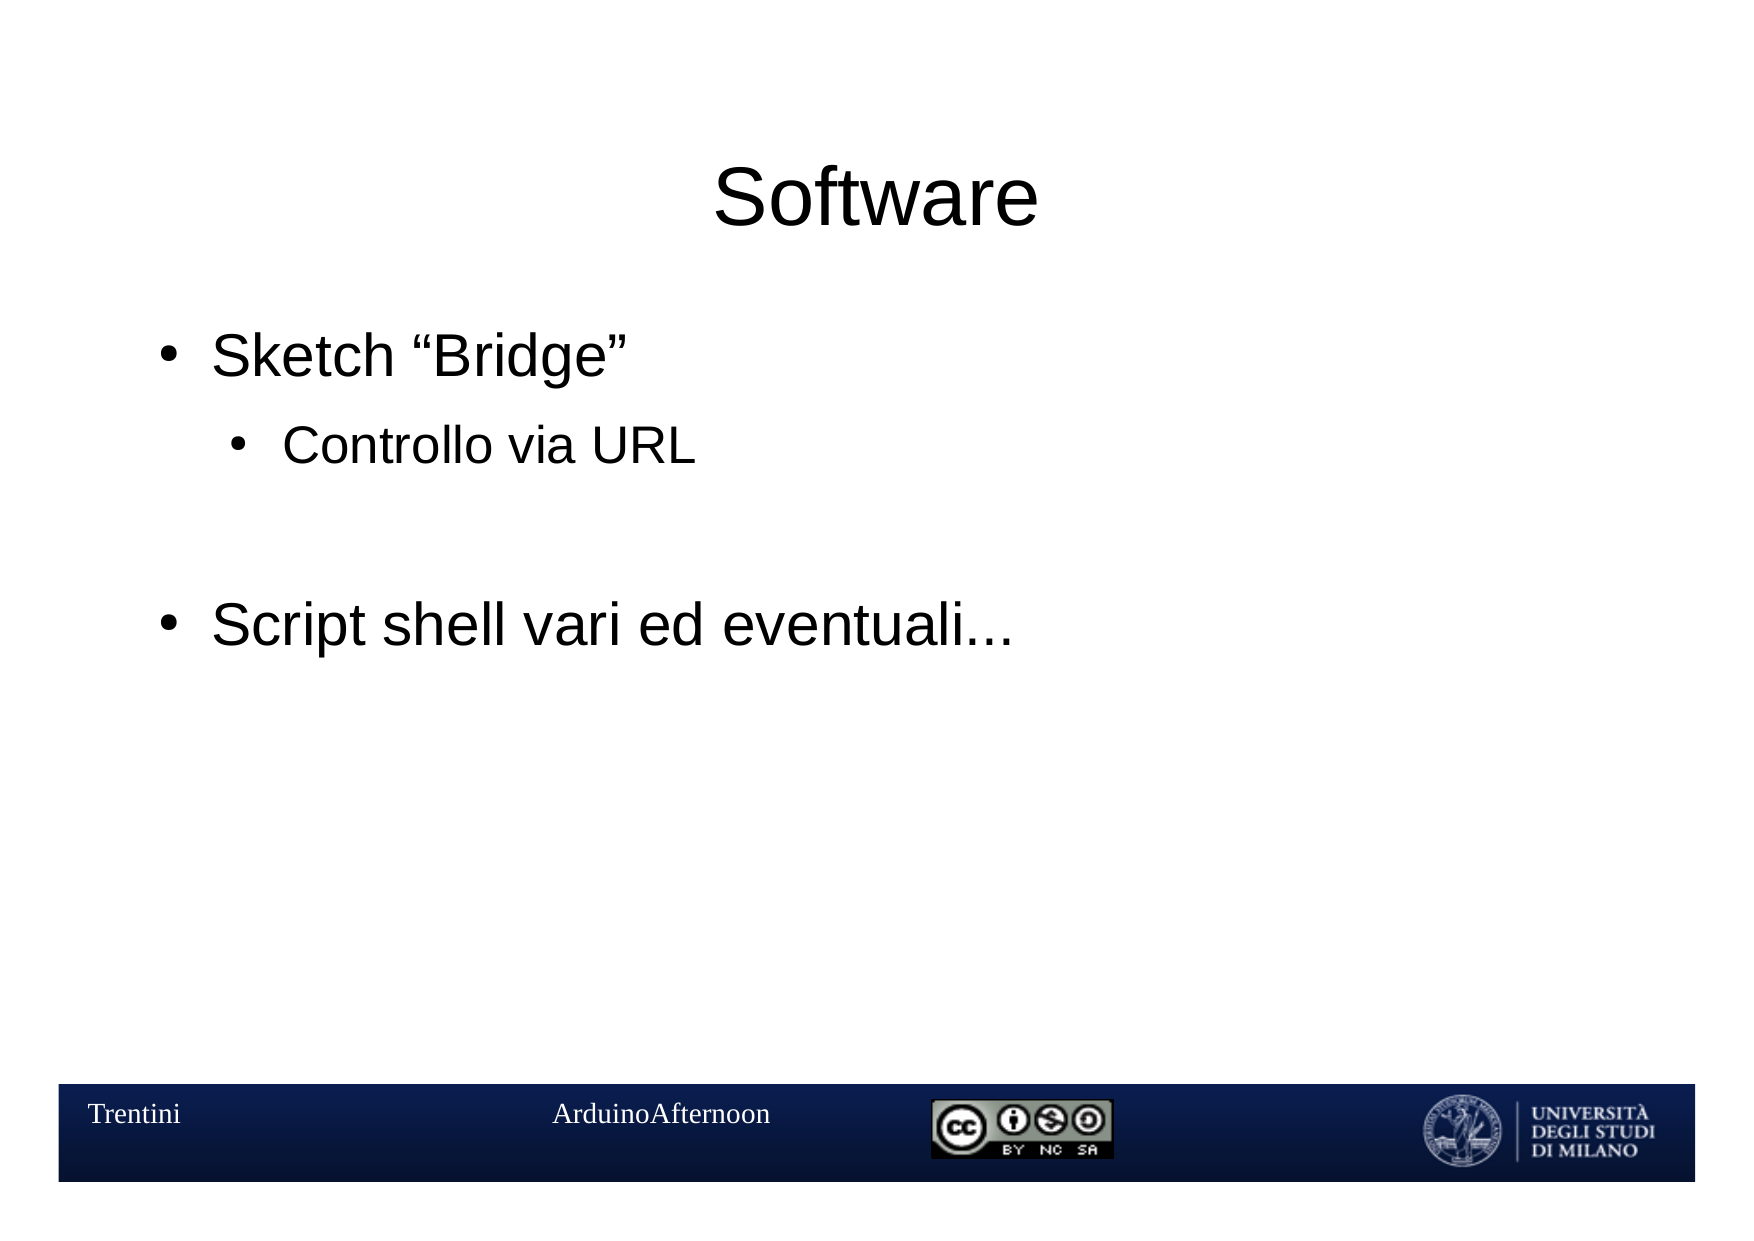

# Software
Sketch “Bridge”
Controllo via URL
Script shell vari ed eventuali...
Trentini
ArduinoAfternoon